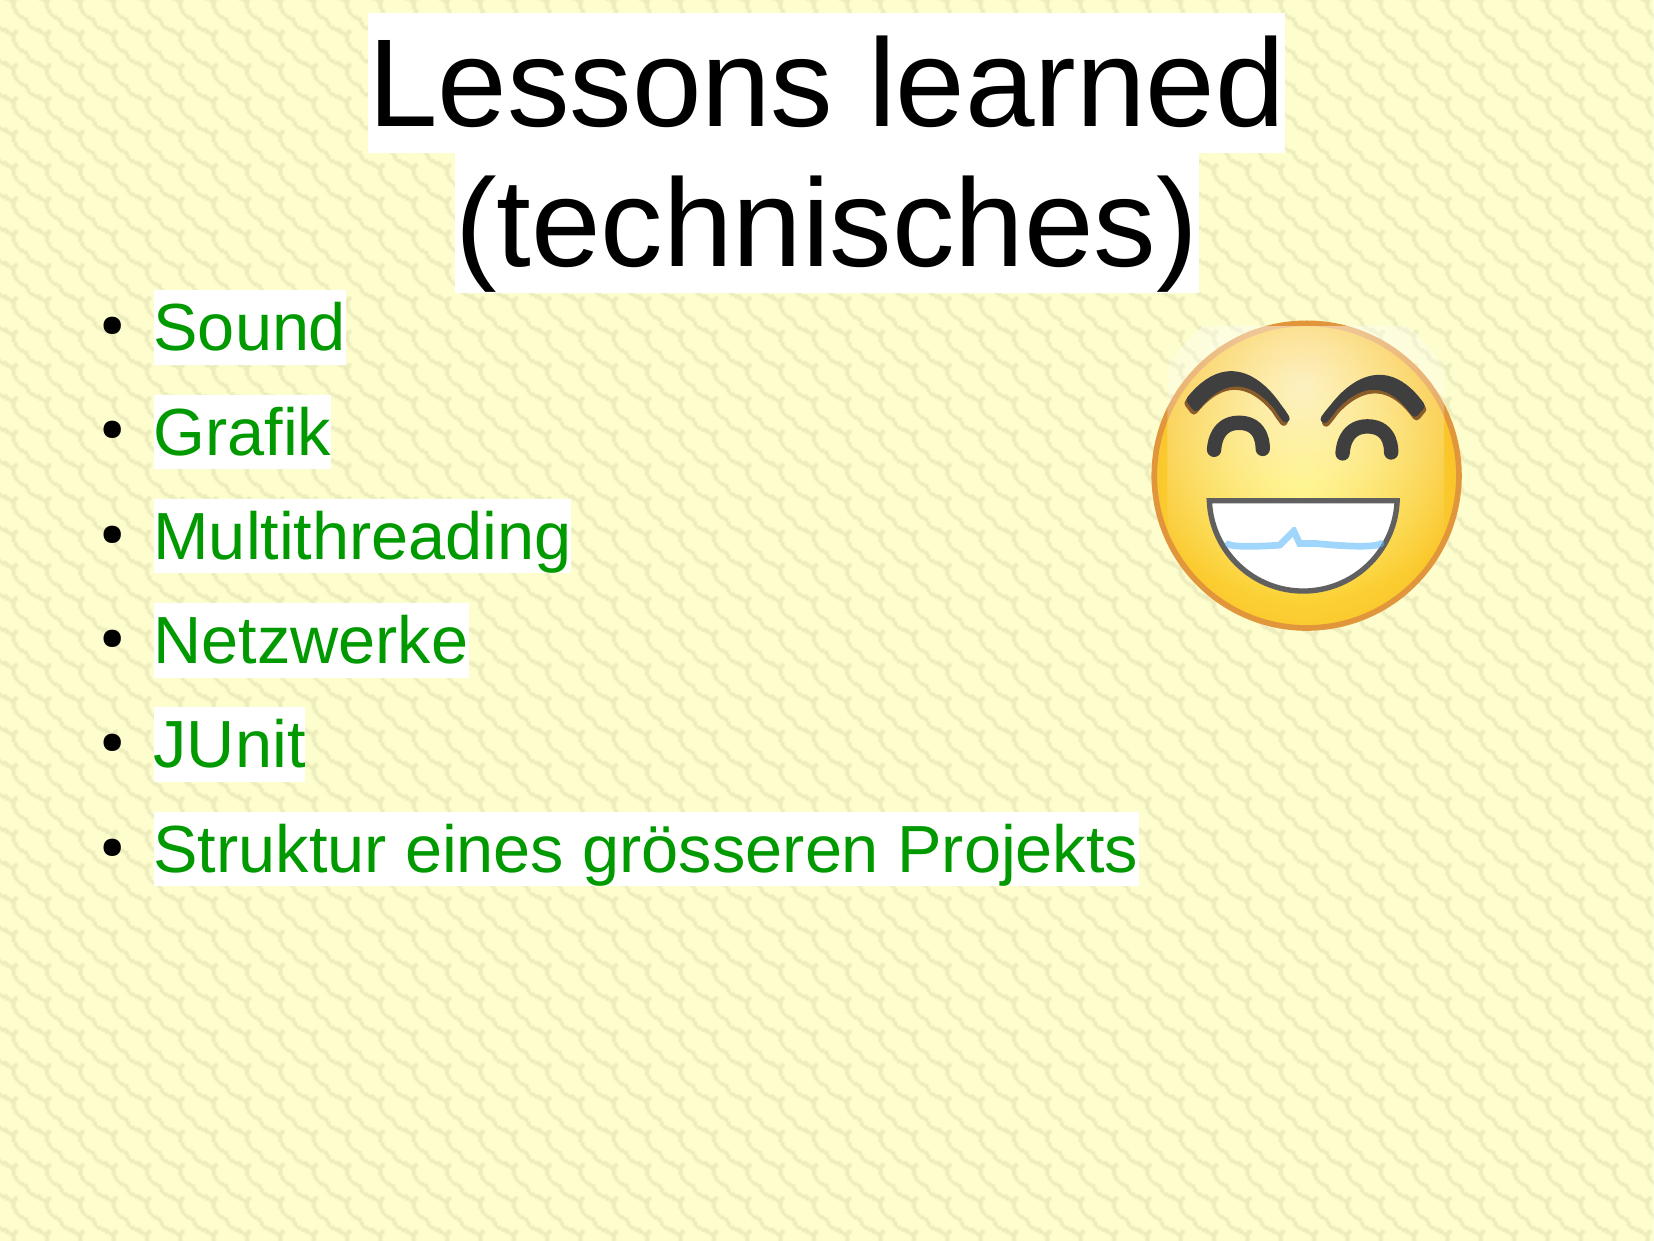

# Lessons learned (technisches)
Sound
Grafik
Multithreading
Netzwerke
JUnit
Struktur eines grösseren Projekts